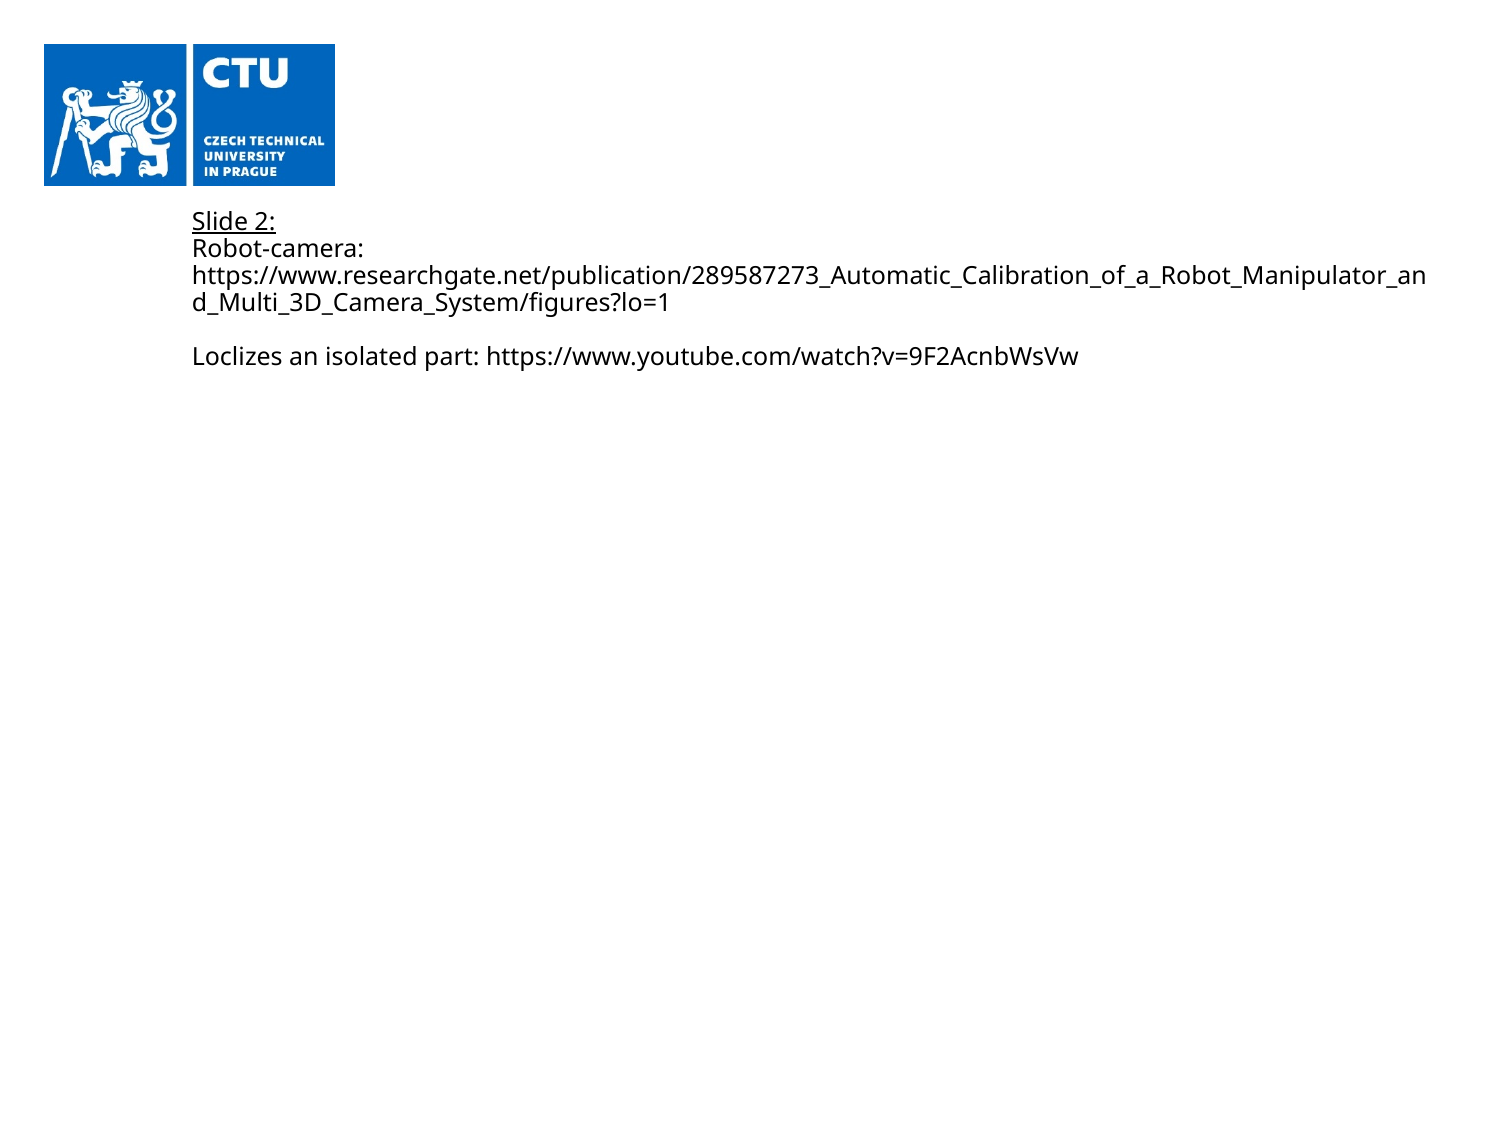

Slide 2:
Robot-camera: https://www.researchgate.net/publication/289587273_Automatic_Calibration_of_a_Robot_Manipulator_and_Multi_3D_Camera_System/figures?lo=1
Loclizes an isolated part: https://www.youtube.com/watch?v=9F2AcnbWsVw
#